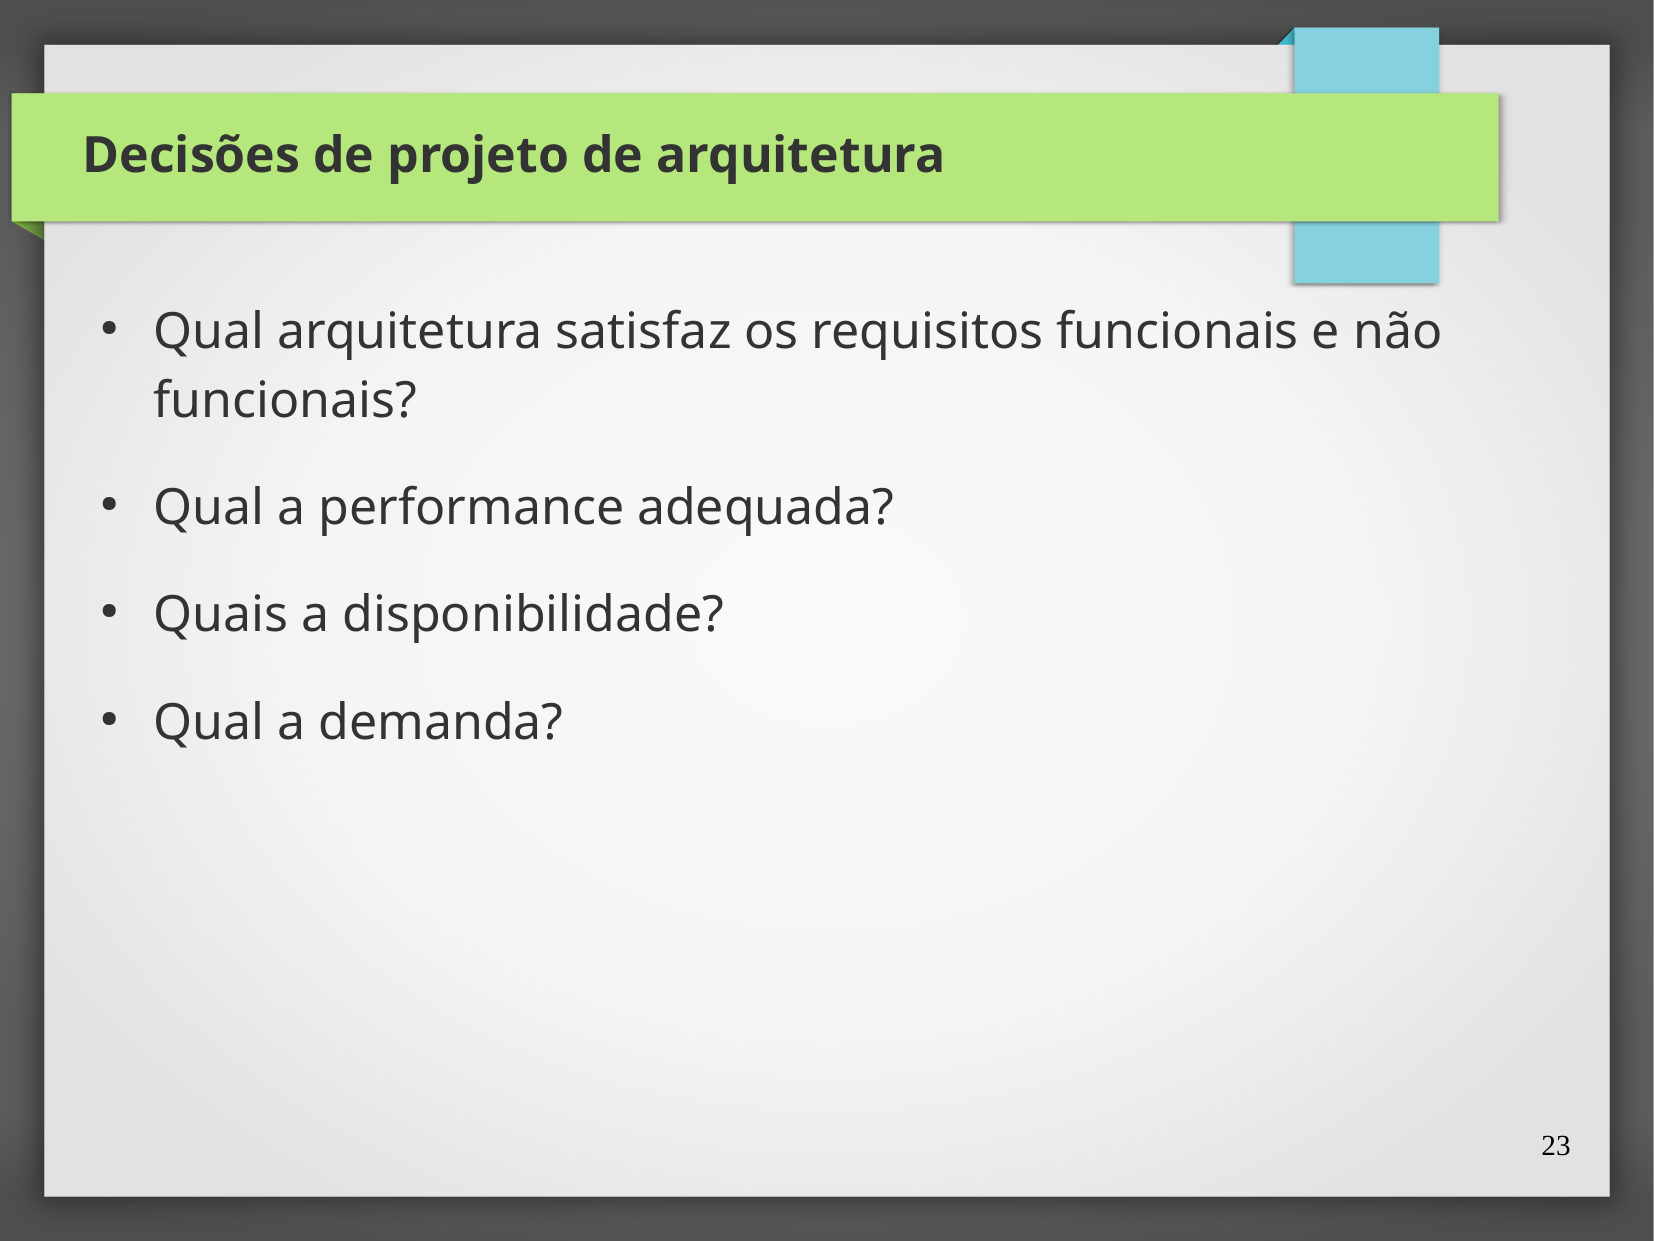

# Decisões de projeto de arquitetura
Qual arquitetura satisfaz os requisitos funcionais e não funcionais?
Qual a performance adequada?
Quais a disponibilidade?
Qual a demanda?
23